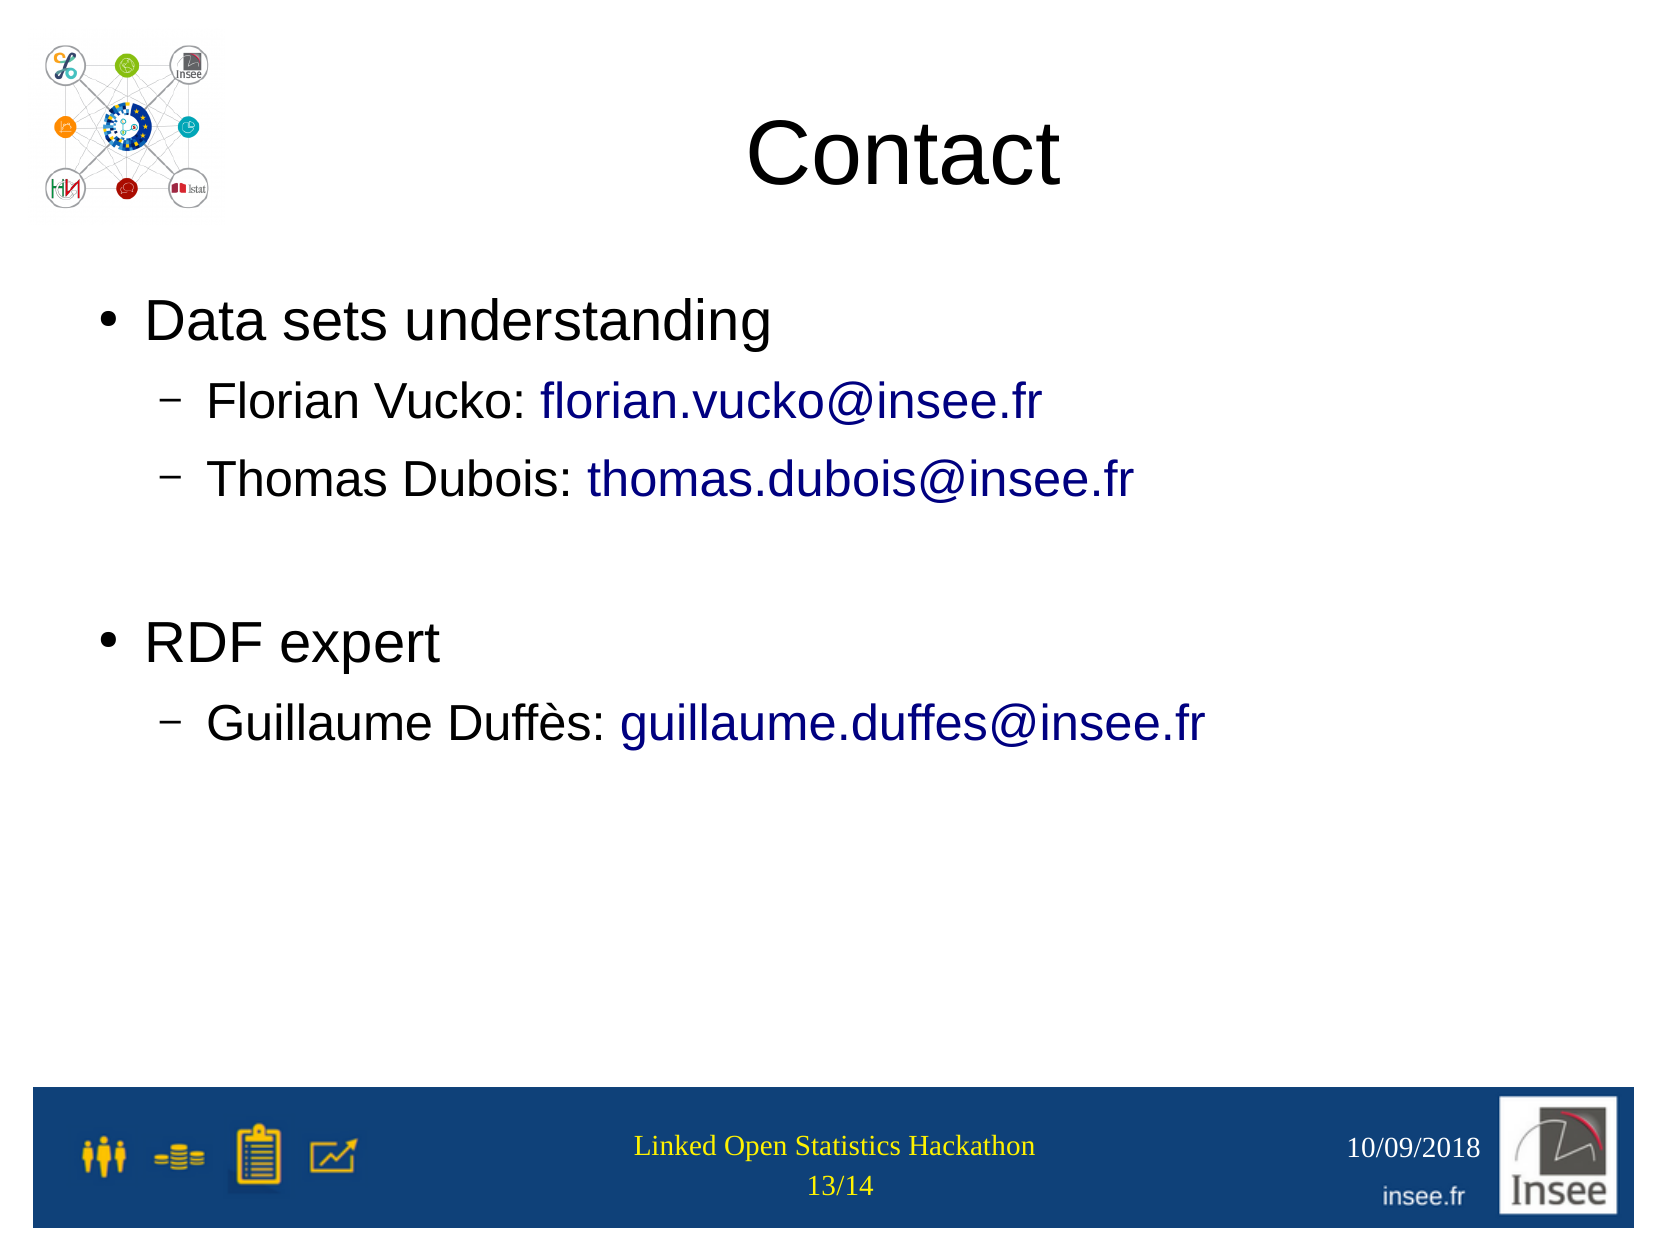

# Contact
Data sets understanding
Florian Vucko: florian.vucko@insee.fr
Thomas Dubois: thomas.dubois@insee.fr
RDF expert
Guillaume Duffès: guillaume.duffes@insee.fr
Linked Open Statistics Hackathon
13